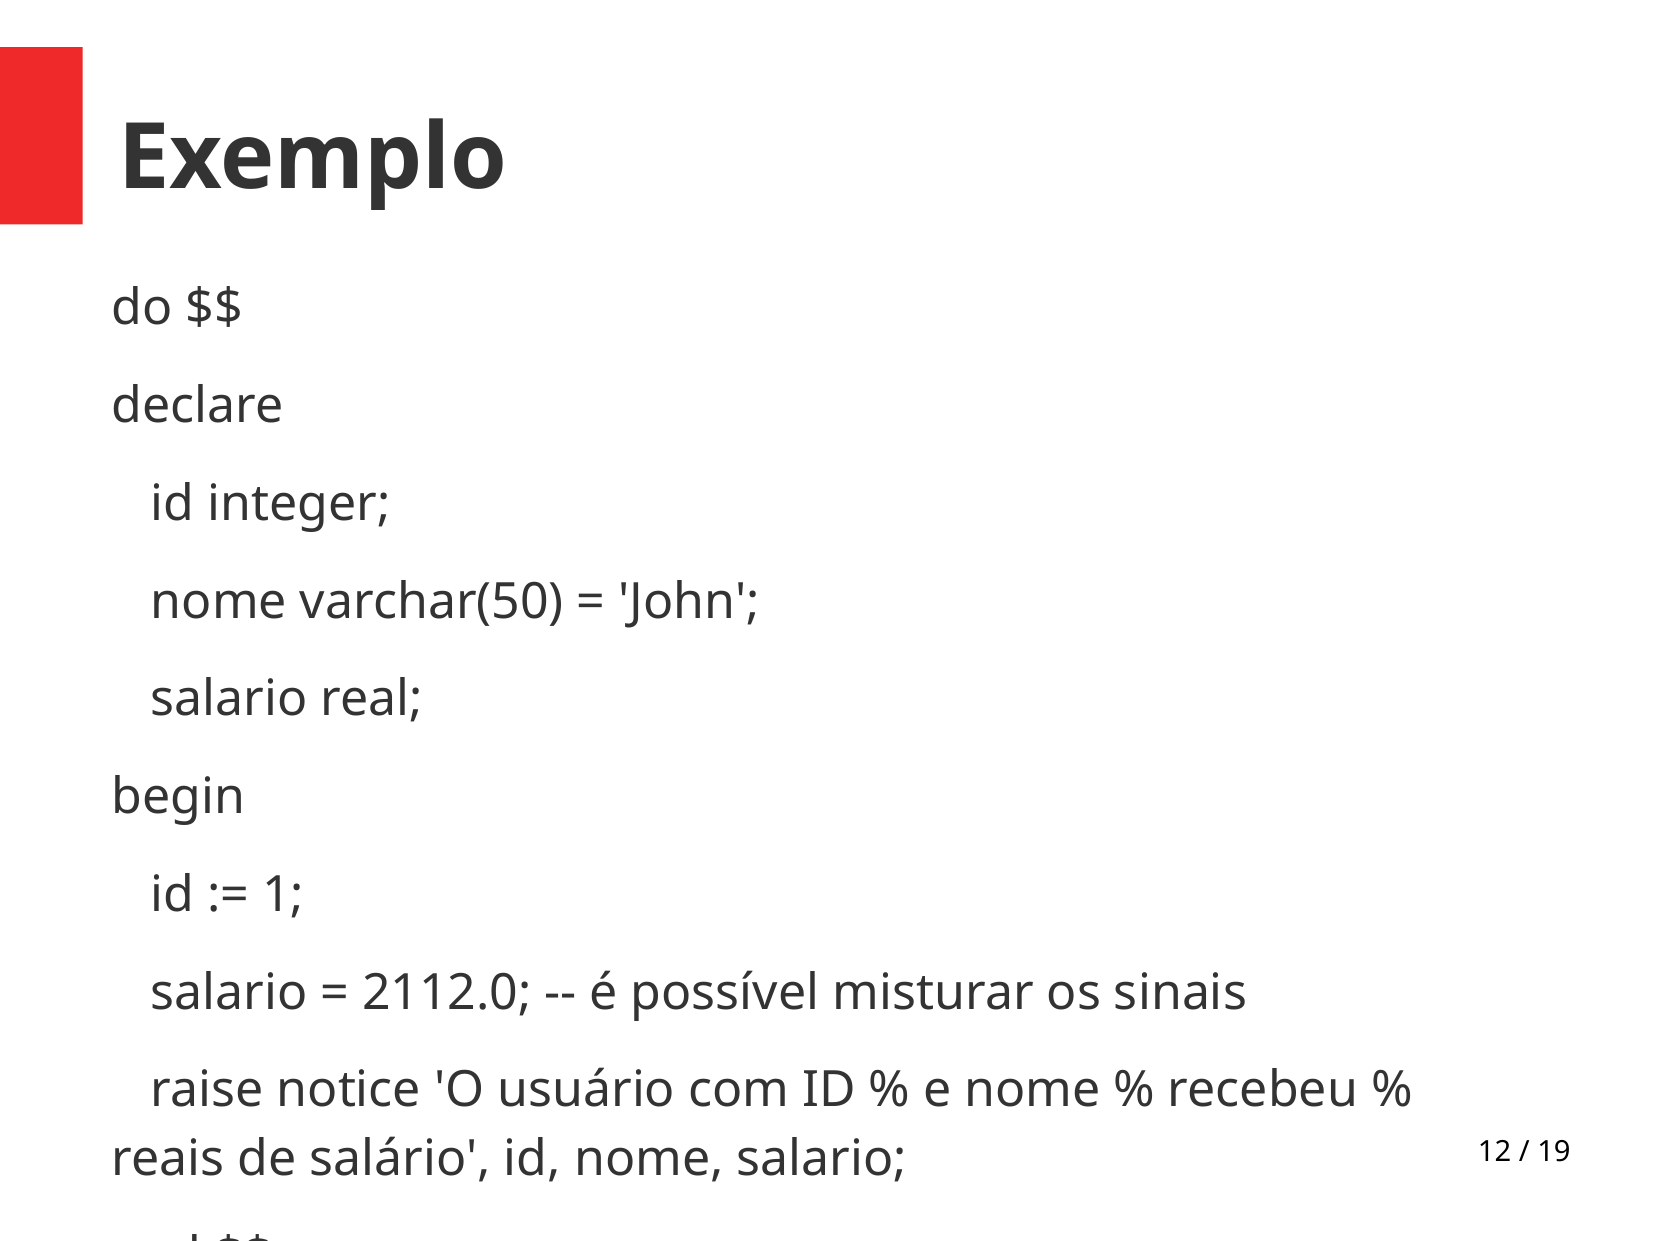

# Exemplo
do $$
declare
 id integer;
 nome varchar(50) = 'John';
 salario real;
begin
 id := 1;
 salario = 2112.0; -- é possível misturar os sinais
 raise notice 'O usuário com ID % e nome % recebeu % reais de salário', id, nome, salario;
end $$;
12